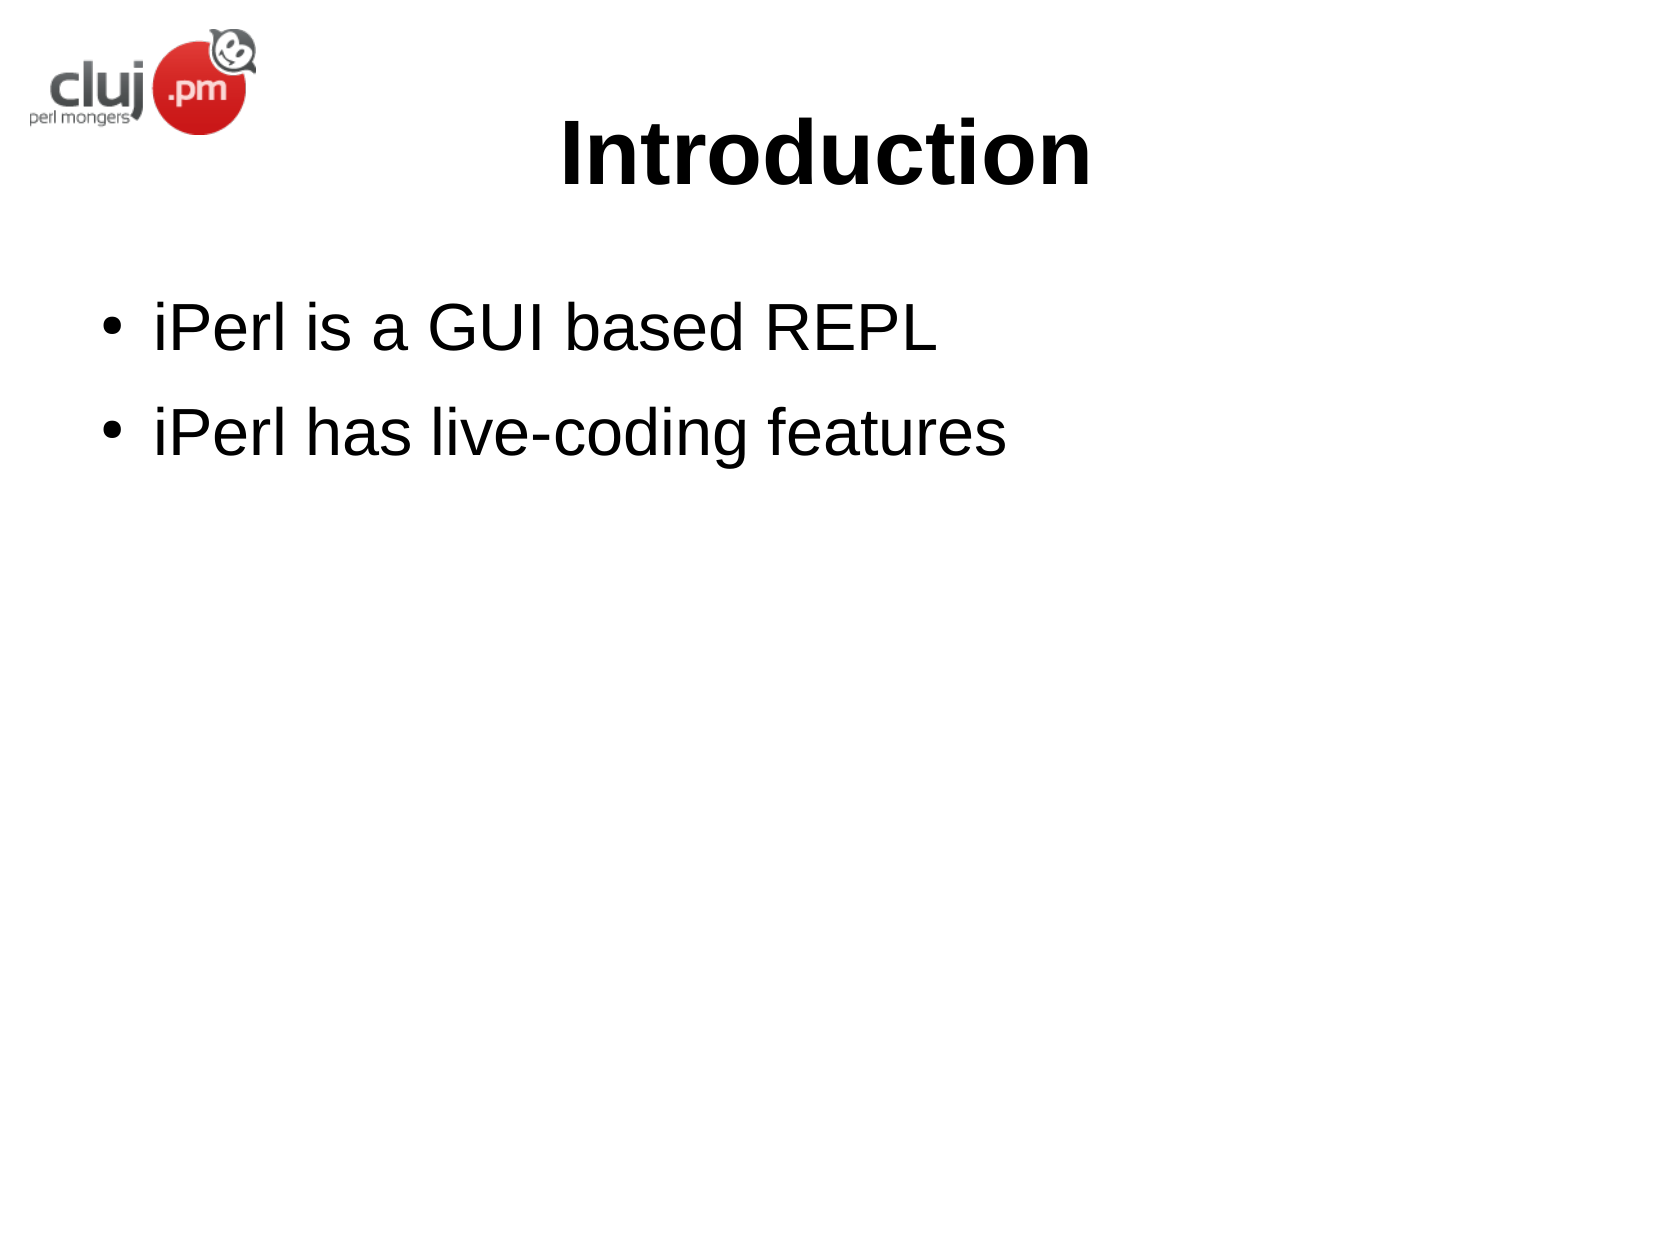

# Introduction
iPerl is a GUI based REPL
iPerl has live-coding features